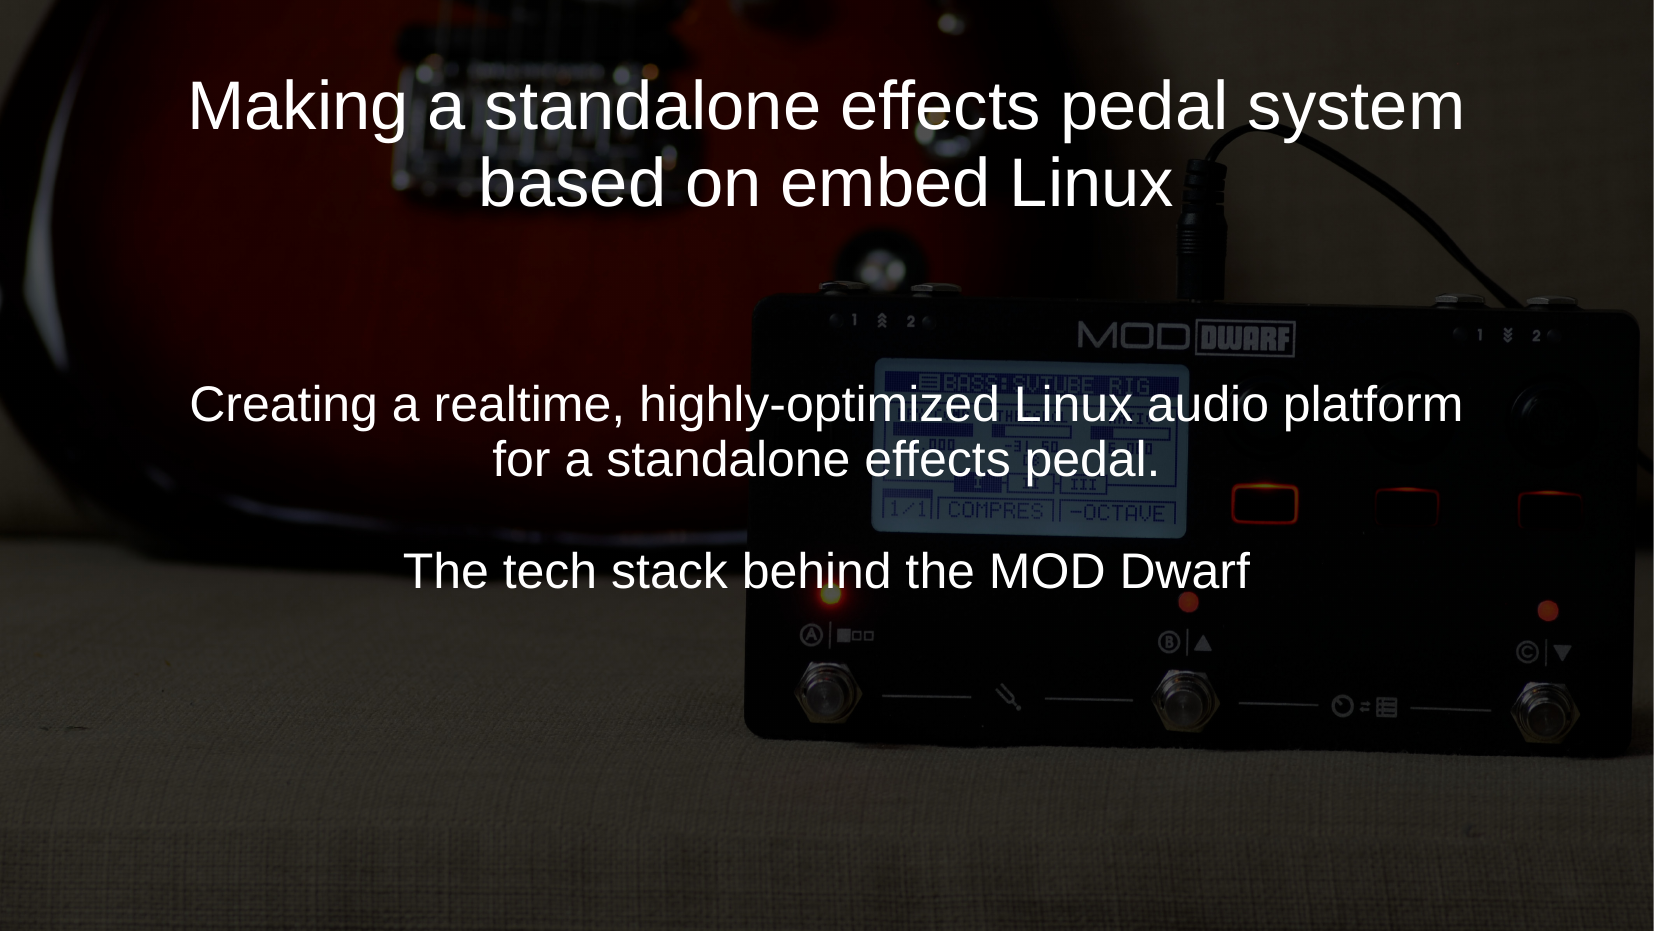

# Making a standalone effects pedal system based on embed Linux
Creating a realtime, highly-optimized Linux audio platform
for a standalone effects pedal.
The tech stack behind the MOD Dwarf